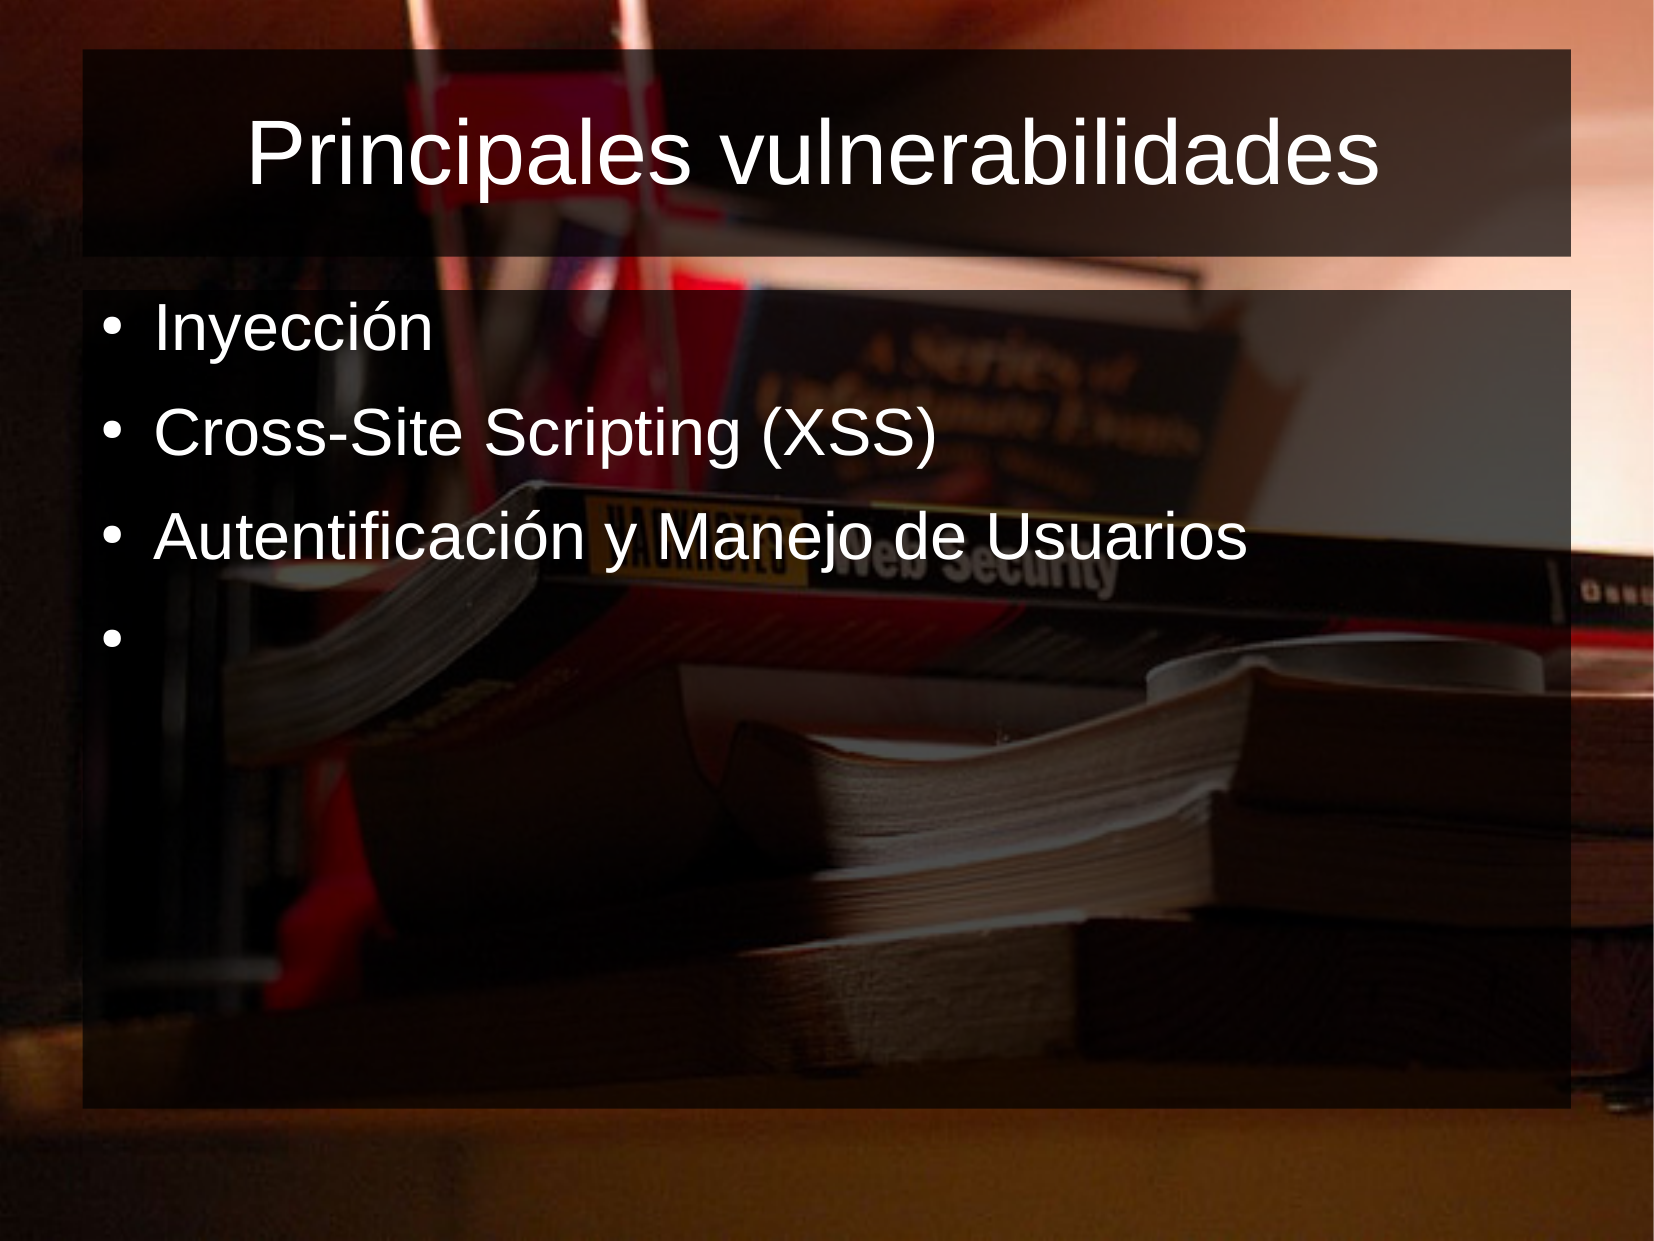

# Principales vulnerabilidades
Inyección
Cross-Site Scripting (XSS)
Autentificación y Manejo de Usuarios